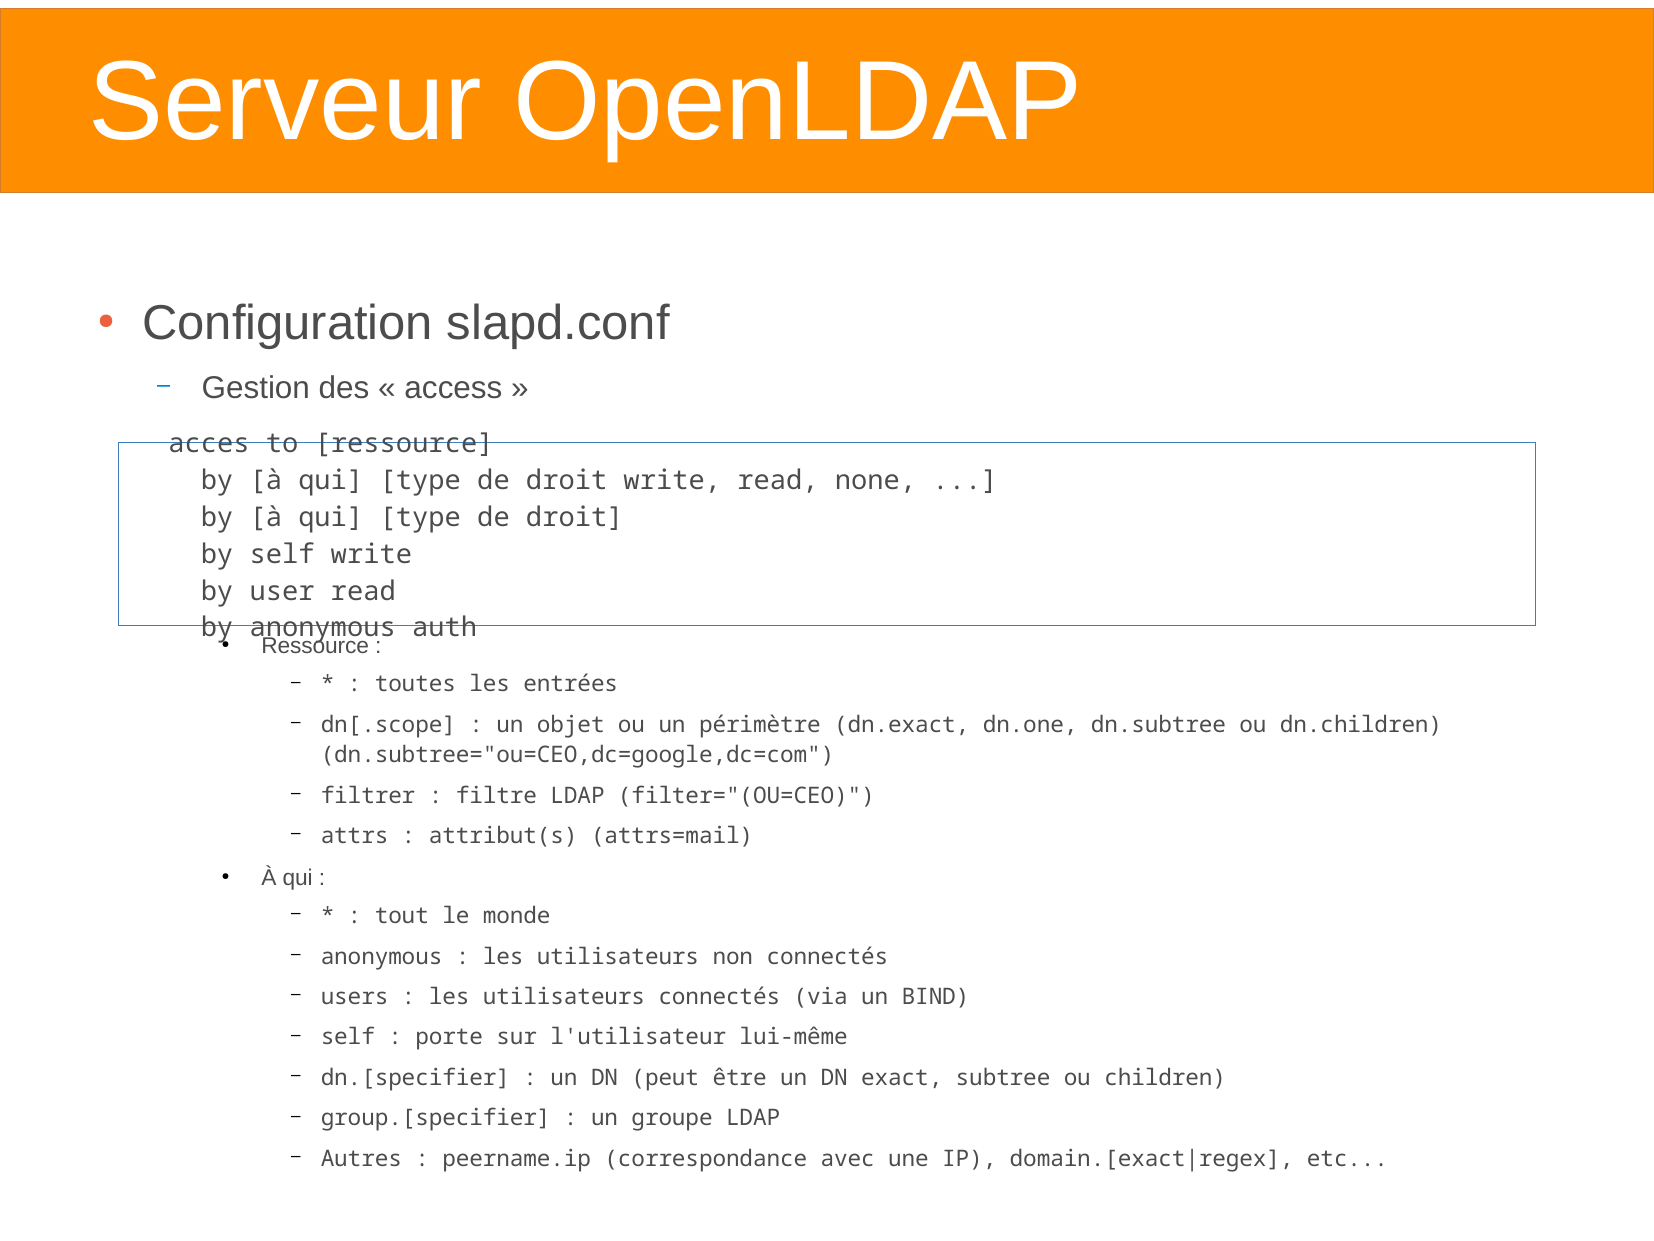

Serveur OpenLDAP
# Configuration slapd.conf
Gestion des « access »
Ressource :
* : toutes les entrées
dn[.scope] : un objet ou un périmètre (dn.exact, dn.one, dn.subtree ou dn.children) (dn.subtree="ou=CEO,dc=google,dc=com")
filtrer : filtre LDAP (filter="(OU=CEO)")
attrs : attribut(s) (attrs=mail)
À qui :
* : tout le monde
anonymous : les utilisateurs non connectés
users : les utilisateurs connectés (via un BIND)
self : porte sur l'utilisateur lui-même
dn.[specifier] : un DN (peut être un DN exact, subtree ou children)
group.[specifier] : un groupe LDAP
Autres : peername.ip (correspondance avec une IP), domain.[exact|regex], etc...
acces to [ressource]
 by [à qui] [type de droit write, read, none, ...]
 by [à qui] [type de droit]
 by self write
 by user read
 by anonymous auth